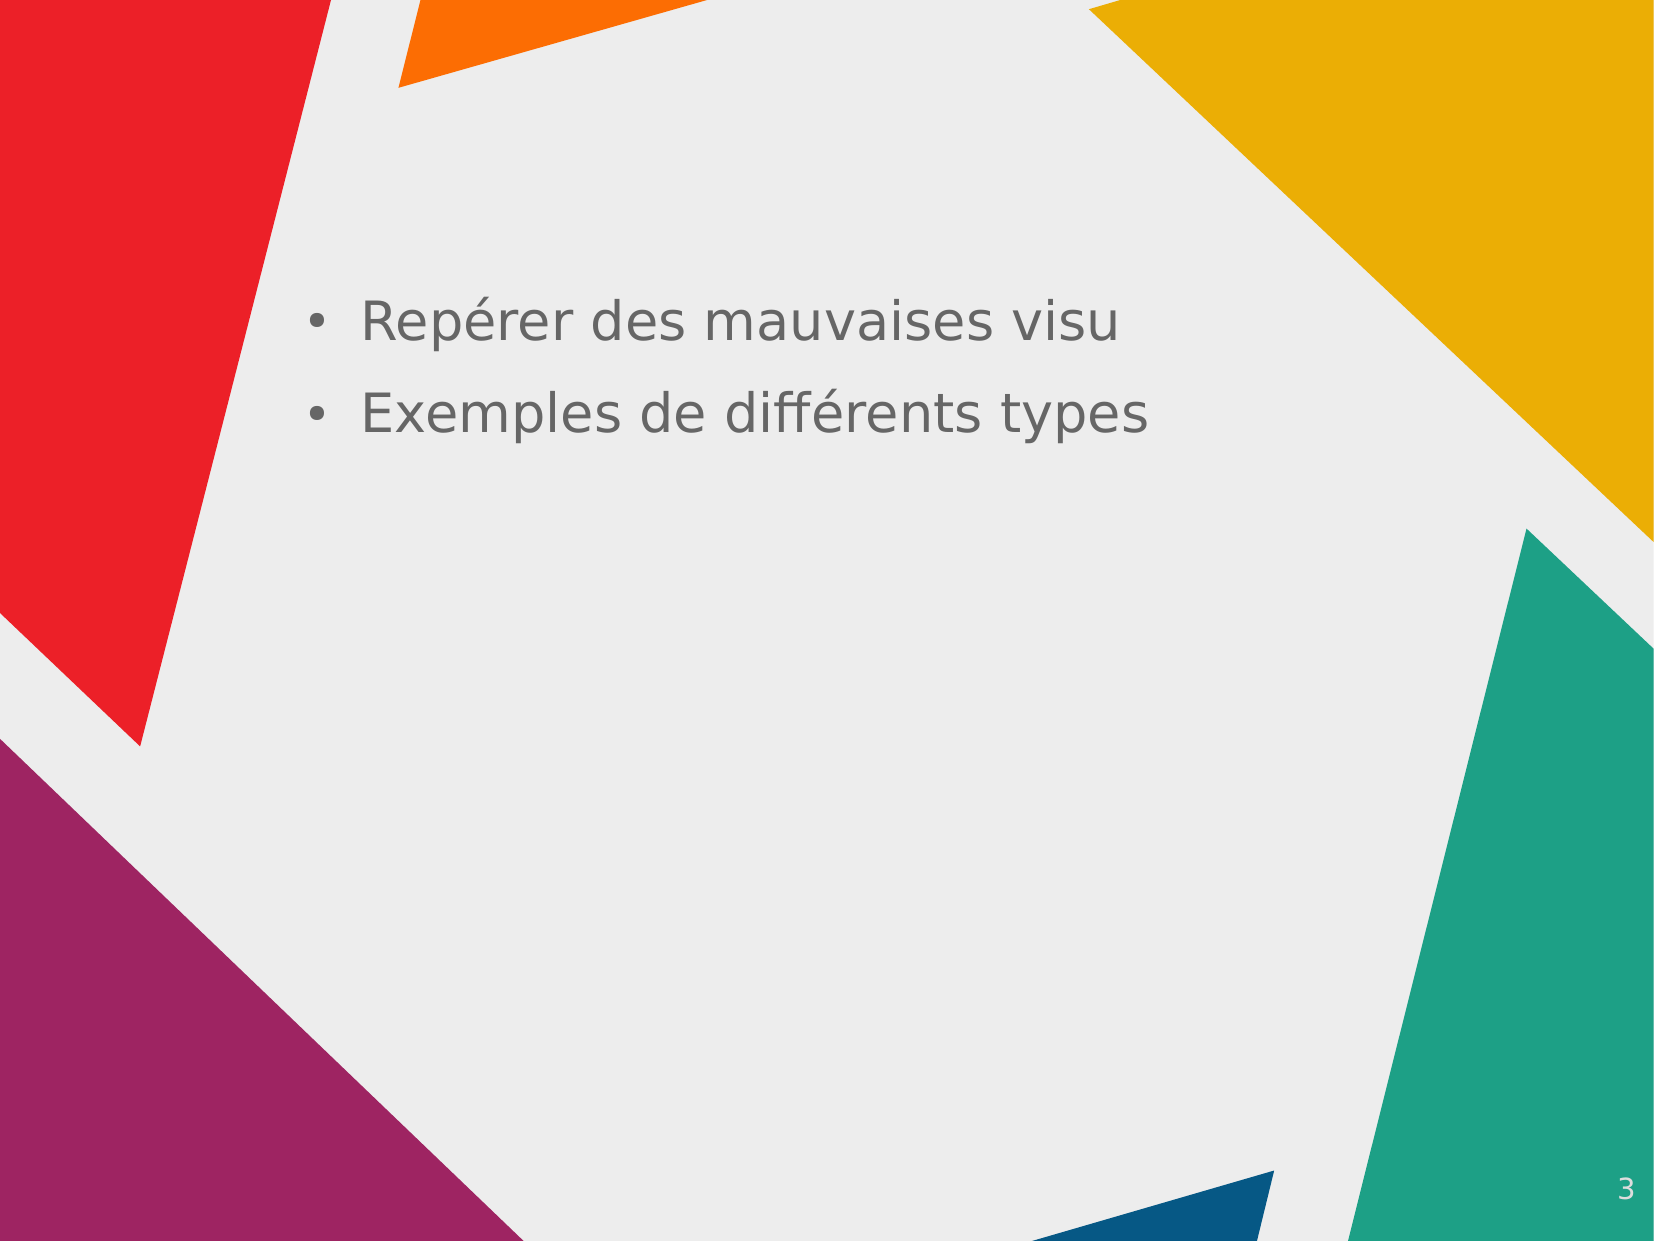

#
Repérer des mauvaises visu
Exemples de différents types
3